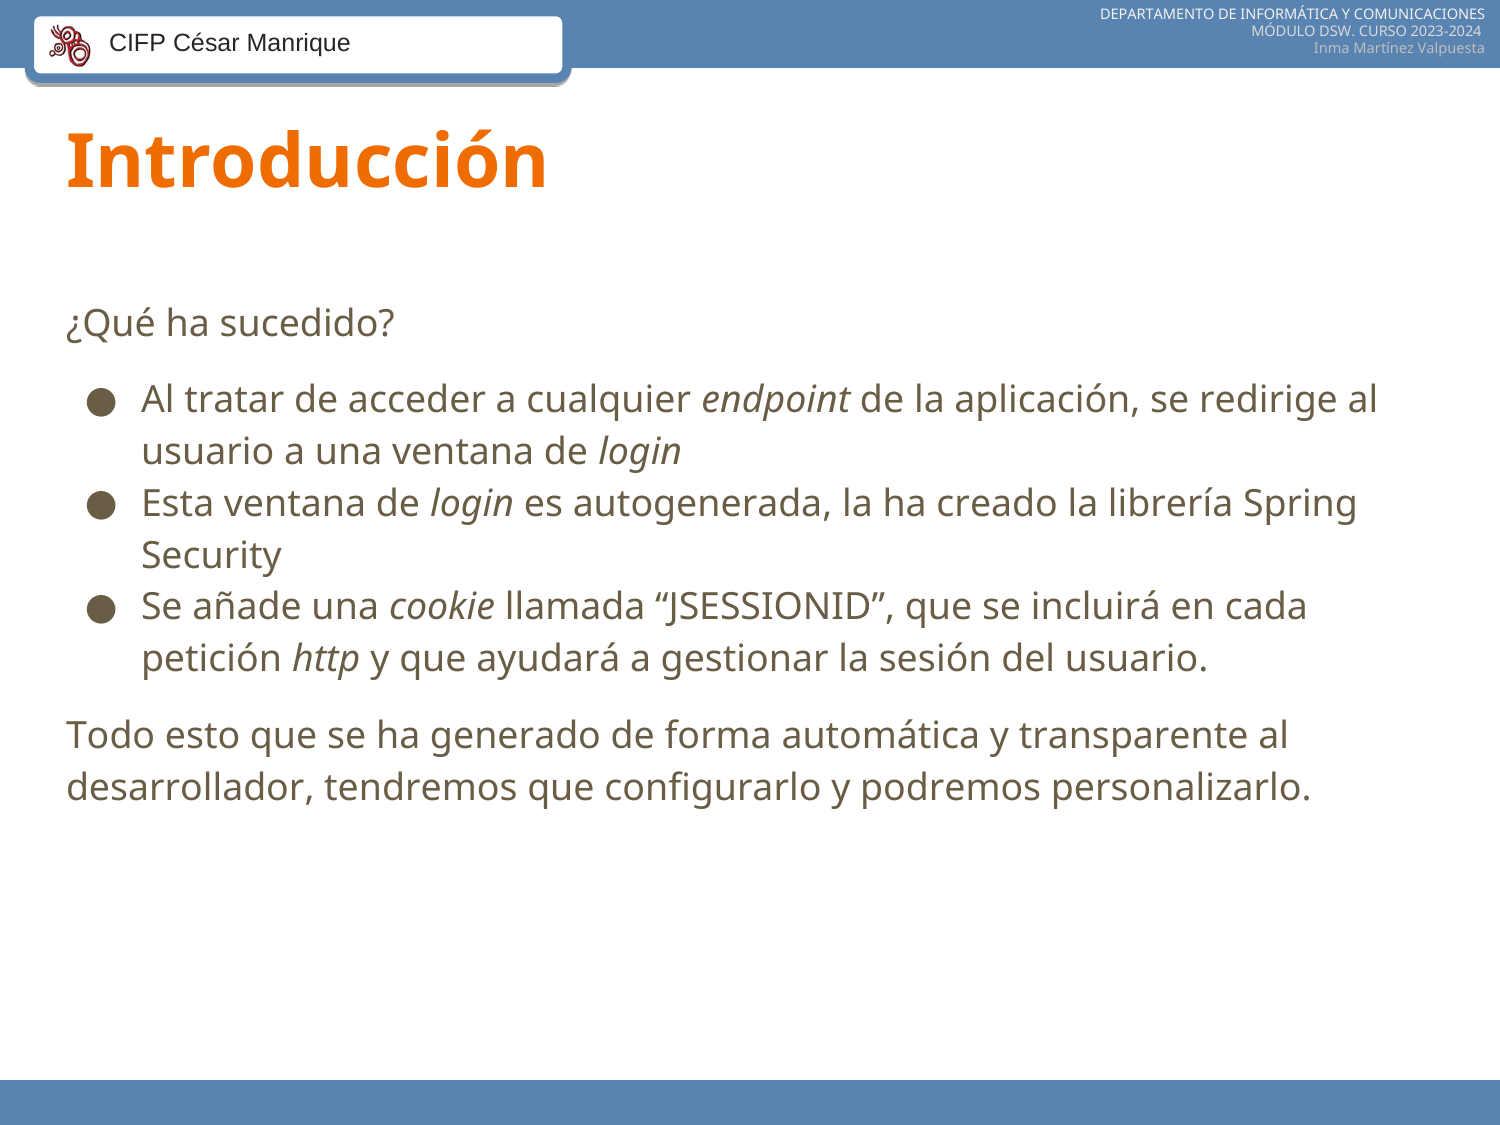

# Introducción
¿Qué ha sucedido?
Al tratar de acceder a cualquier endpoint de la aplicación, se redirige al usuario a una ventana de login
Esta ventana de login es autogenerada, la ha creado la librería Spring Security
Se añade una cookie llamada “JSESSIONID”, que se incluirá en cada petición http y que ayudará a gestionar la sesión del usuario.
Todo esto que se ha generado de forma automática y transparente al desarrollador, tendremos que configurarlo y podremos personalizarlo.